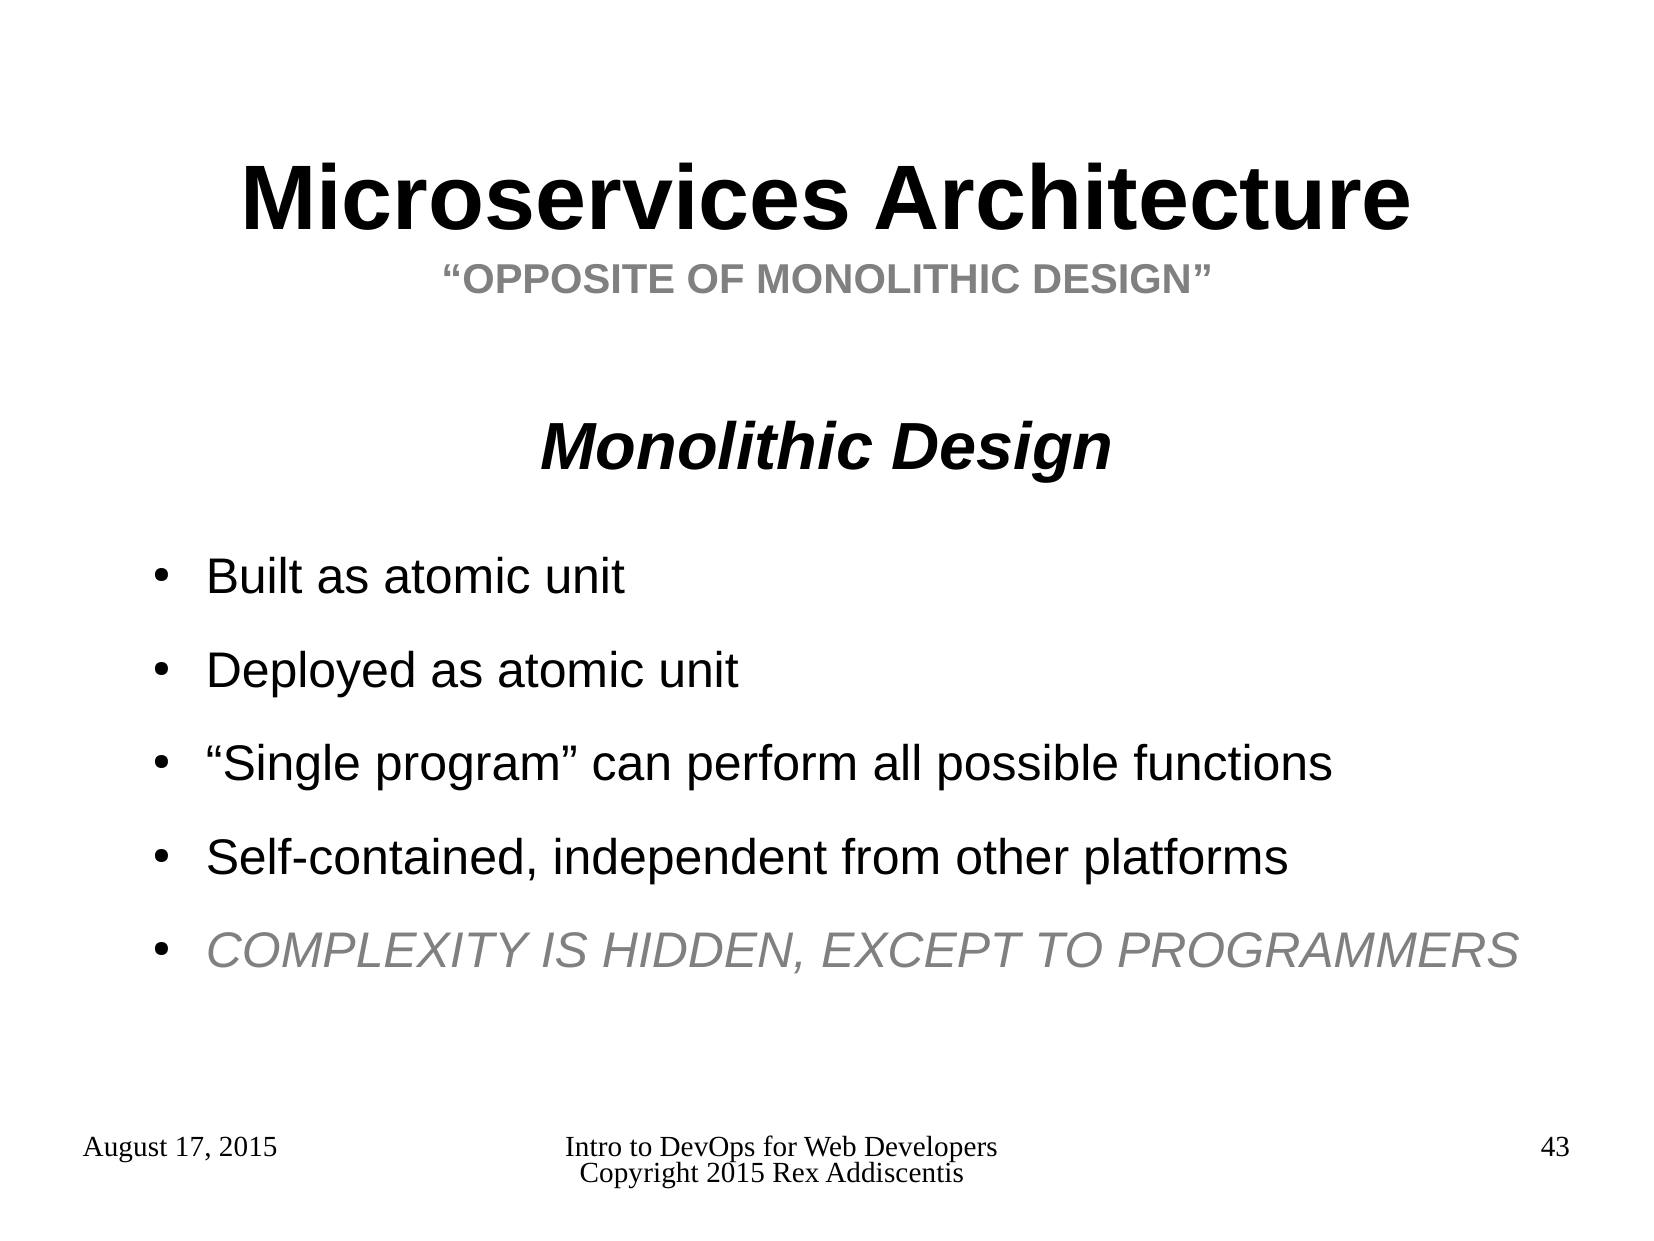

# Microservices Architecture
“OPPOSITE OF MONOLITHIC DESIGN”
Monolithic Design
Built as atomic unit
Deployed as atomic unit
“Single program” can perform all possible functions
Self-contained, independent from other platforms
COMPLEXITY IS HIDDEN, EXCEPT TO PROGRAMMERS
August 17, 2015
Intro to DevOps for Web Developers Copyright 2015 Rex Addiscentis
43